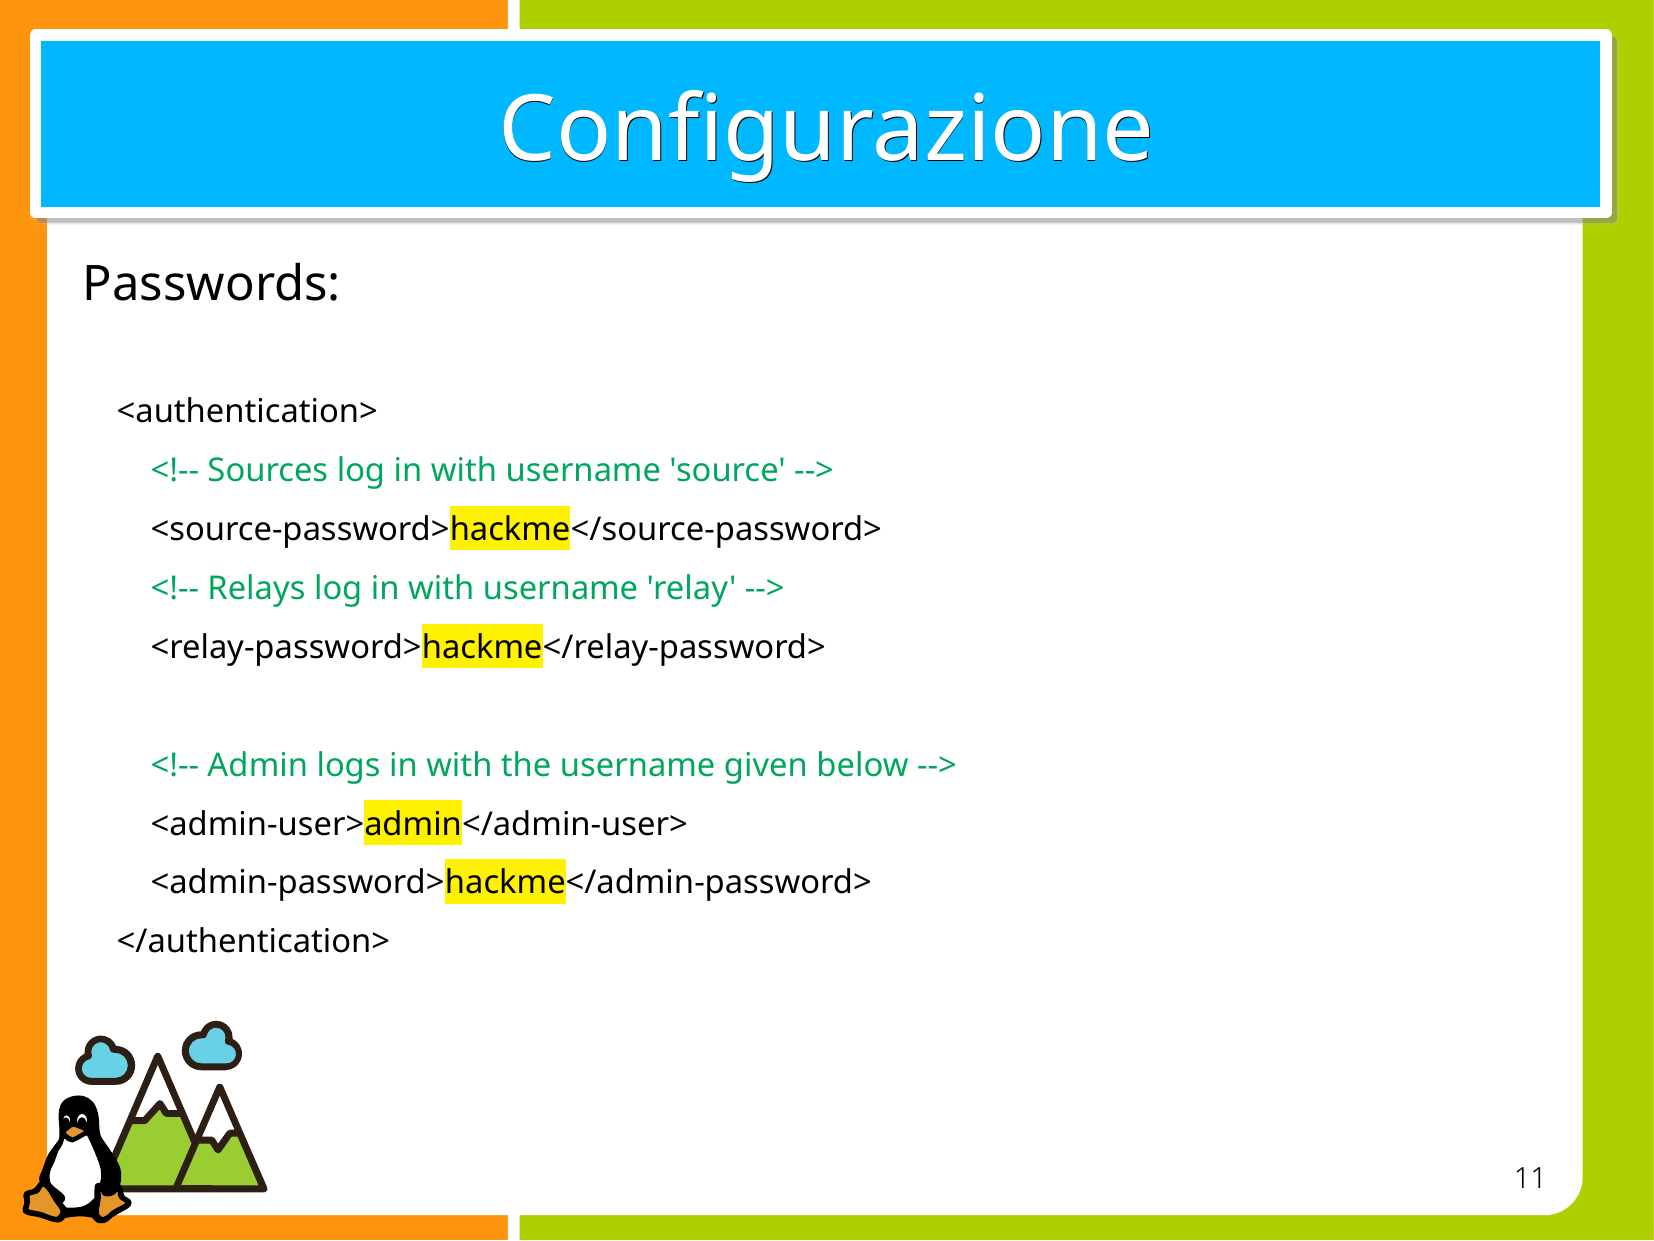

# Configurazione
Passwords:
 <authentication>
 <!-- Sources log in with username 'source' -->
 <source-password>hackme</source-password>
 <!-- Relays log in with username 'relay' -->
 <relay-password>hackme</relay-password>
 <!-- Admin logs in with the username given below -->
 <admin-user>admin</admin-user>
 <admin-password>hackme</admin-password>
 </authentication>
11